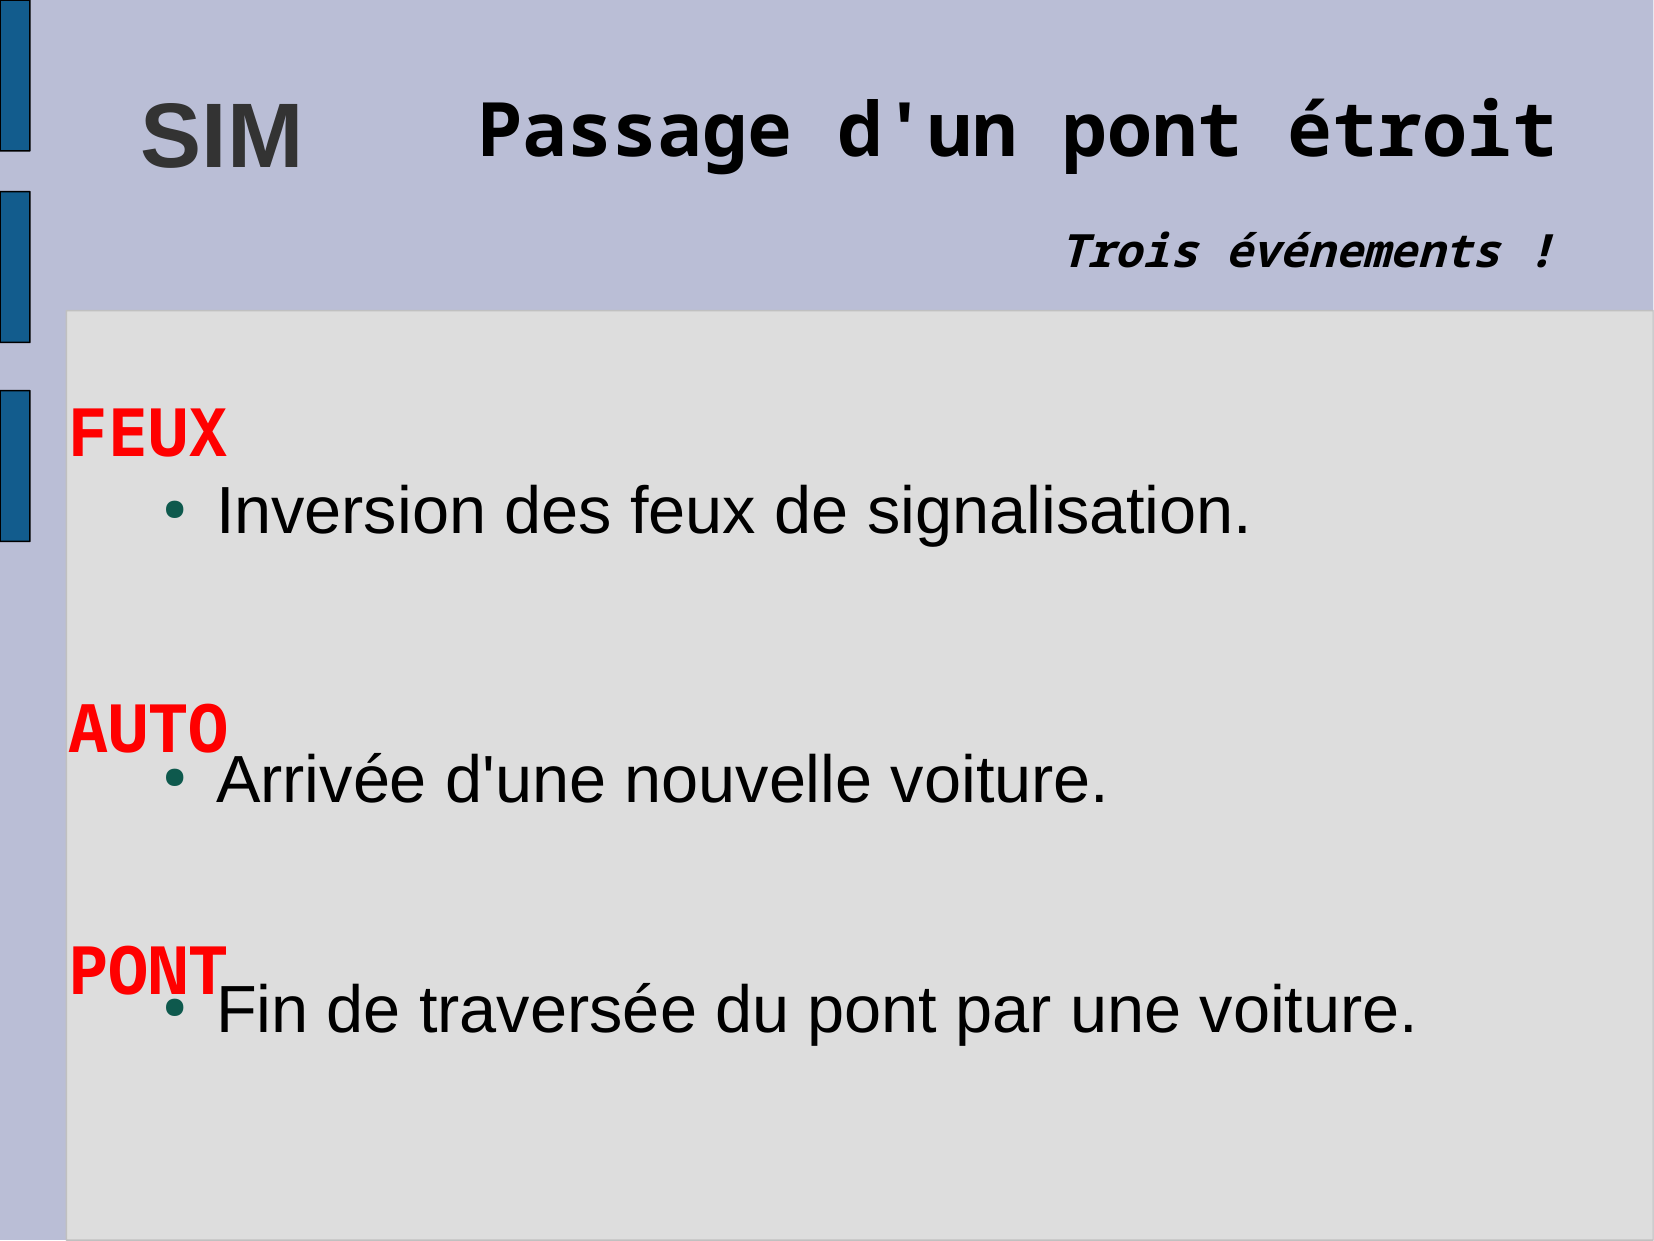

# SIM
Passage d'un pont étroit
Trois événements !
FEUX
Inversion des feux de signalisation.
Arrivée d'une nouvelle voiture.
Fin de traversée du pont par une voiture.
AUTO
PONT